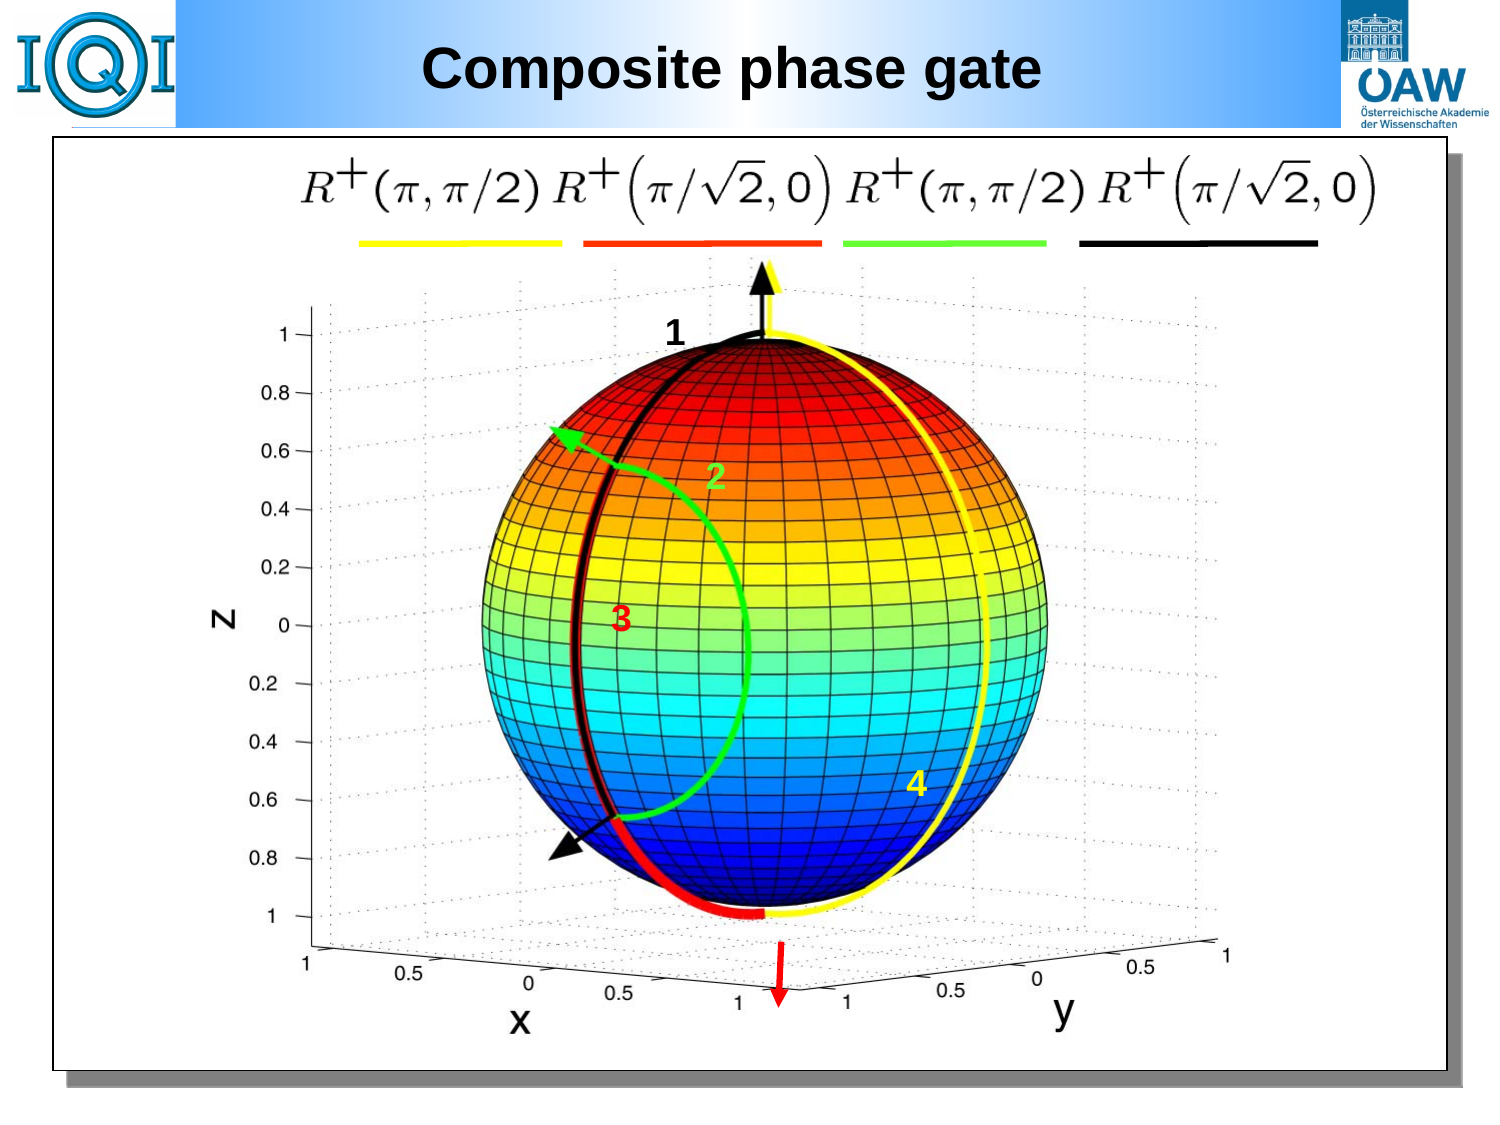

Composite phase gate
1
2
3
4